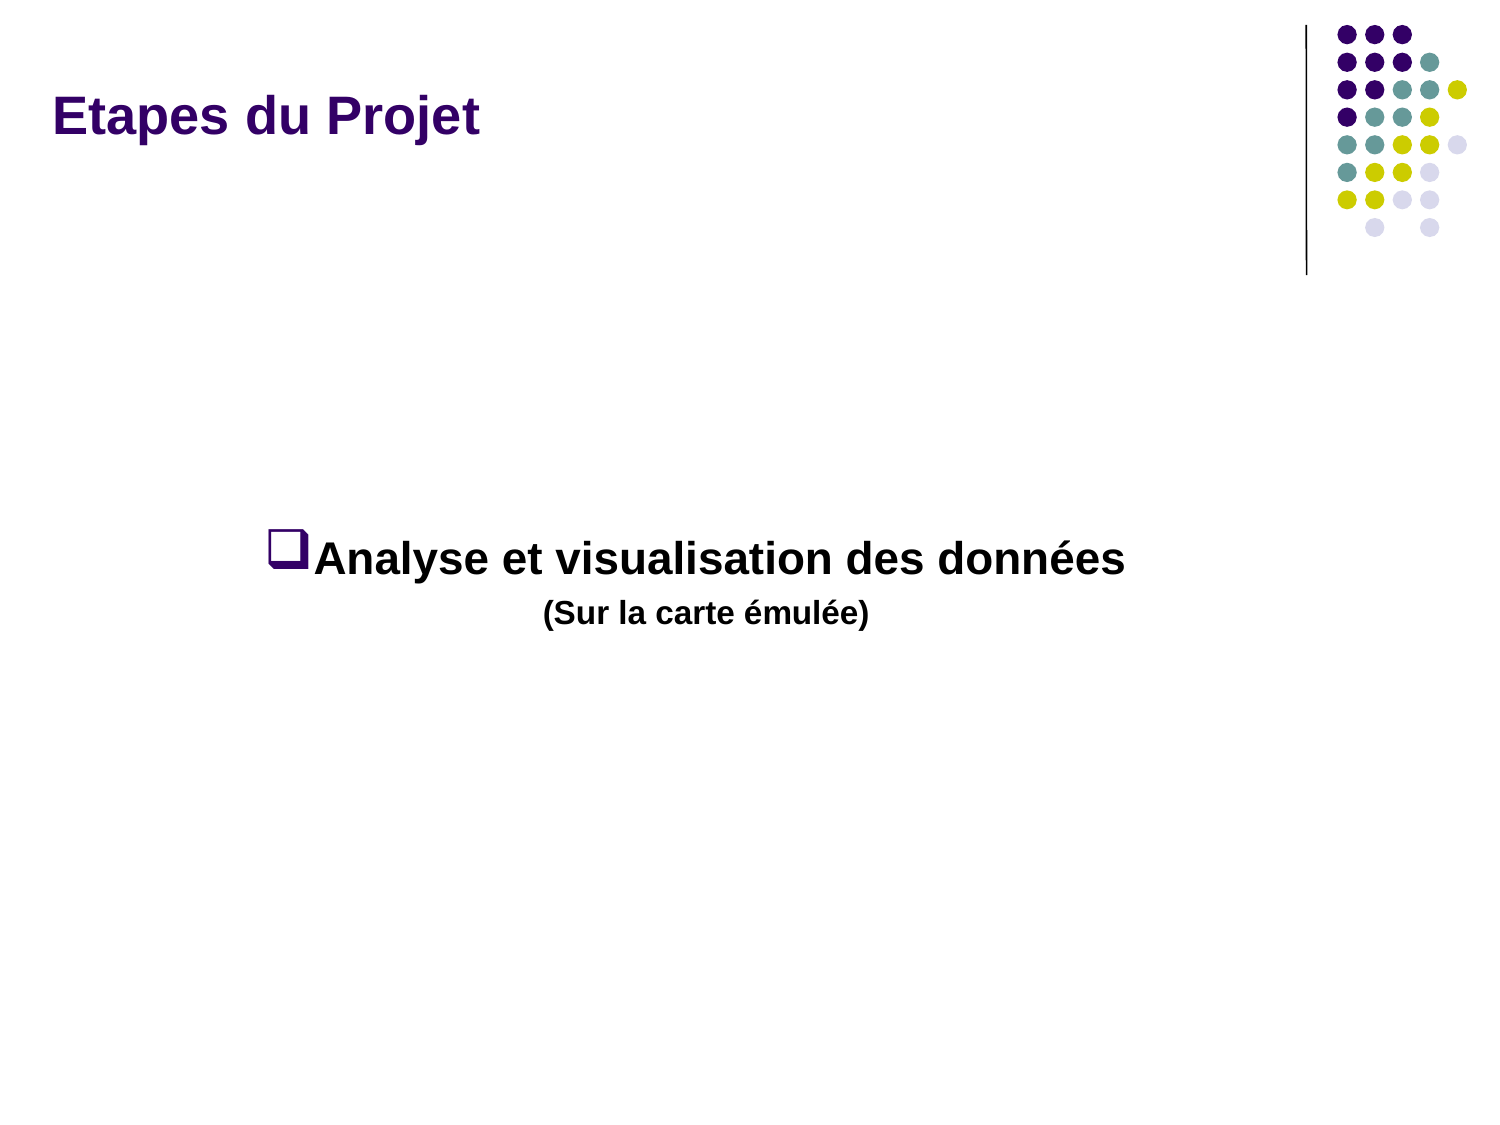

Etapes du Projet
Analyse et visualisation des données
(Sur la carte émulée)